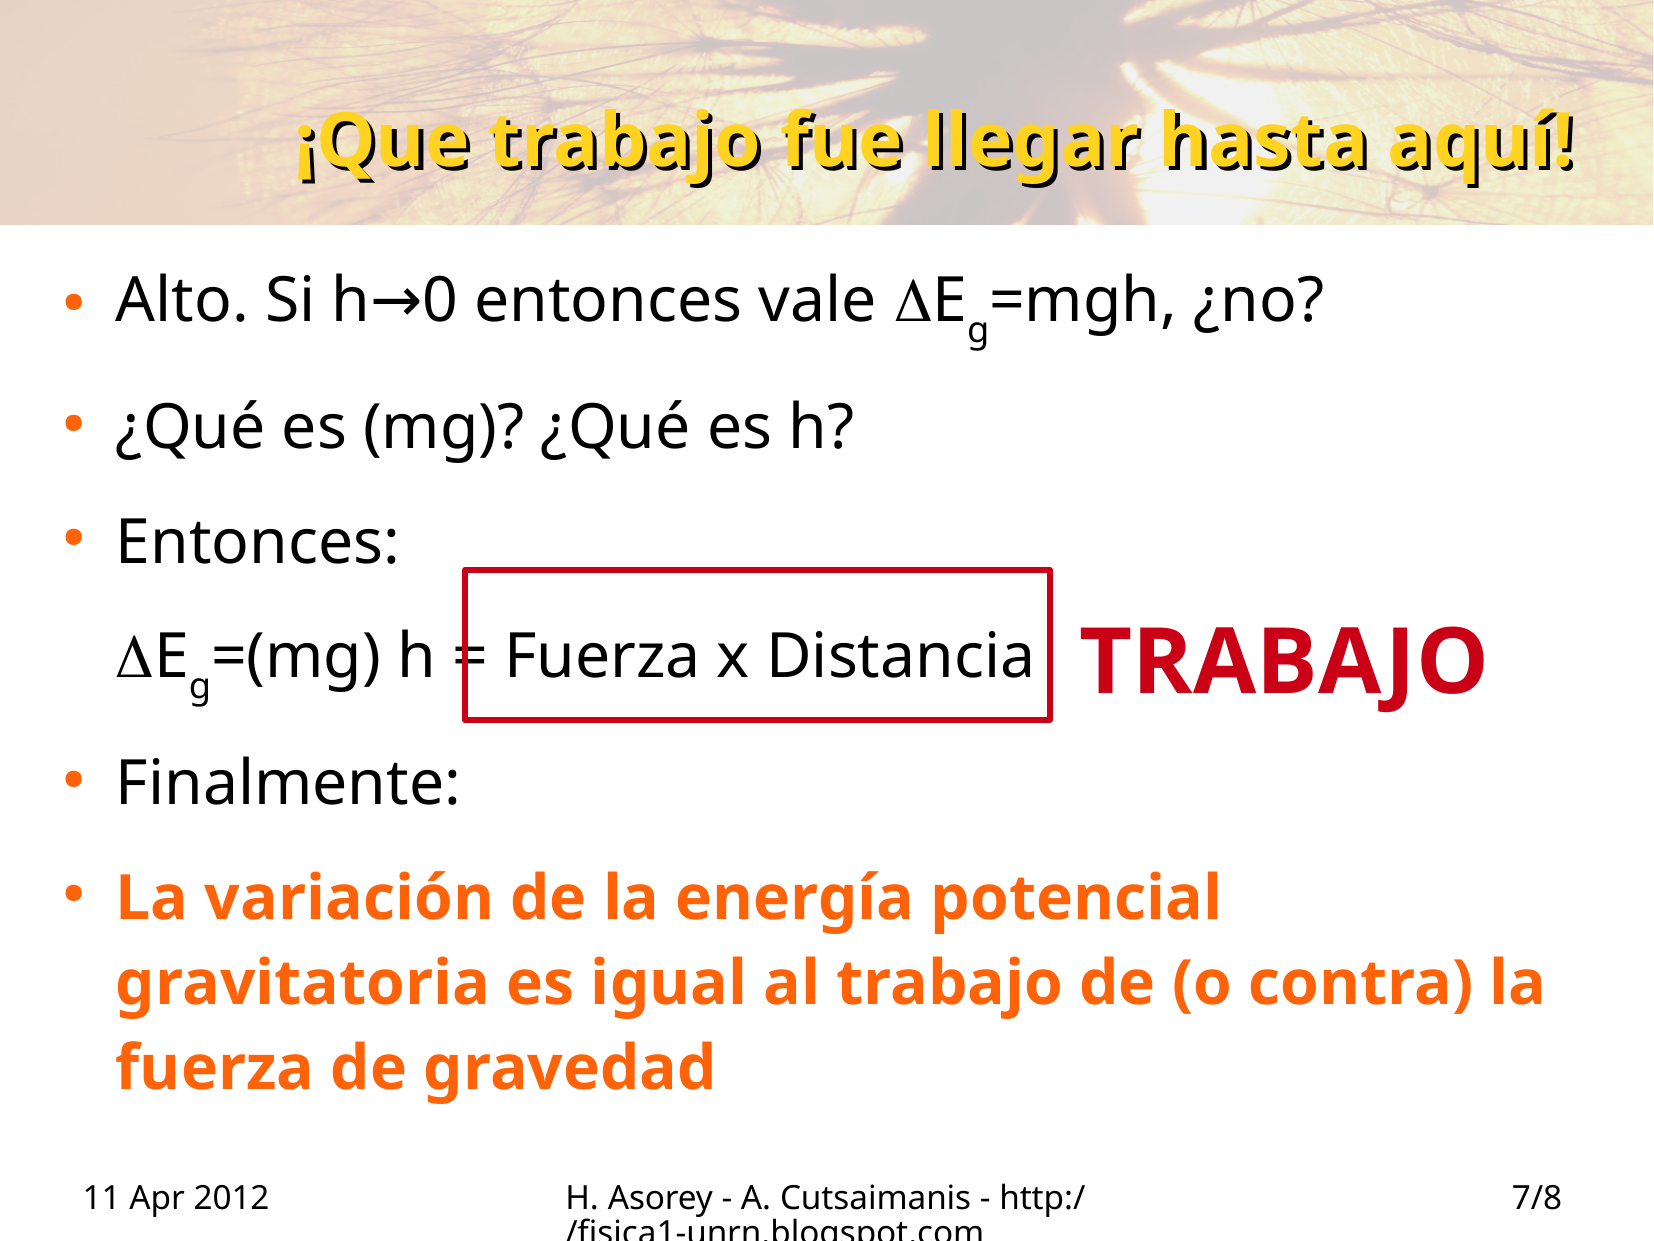

# ¡Que trabajo fue llegar hasta aquí!
Alto. Si h→0 entonces vale DEg=mgh, ¿no?
¿Qué es (mg)? ¿Qué es h?
Entonces:
DEg=(mg) h = Fuerza x Distancia
Finalmente:
La variación de la energía potencial gravitatoria es igual al trabajo de (o contra) la fuerza de gravedad
TRABAJO
11 Apr 2012
H. Asorey - A. Cutsaimanis - http://fisica1-unrn.blogspot.com
7